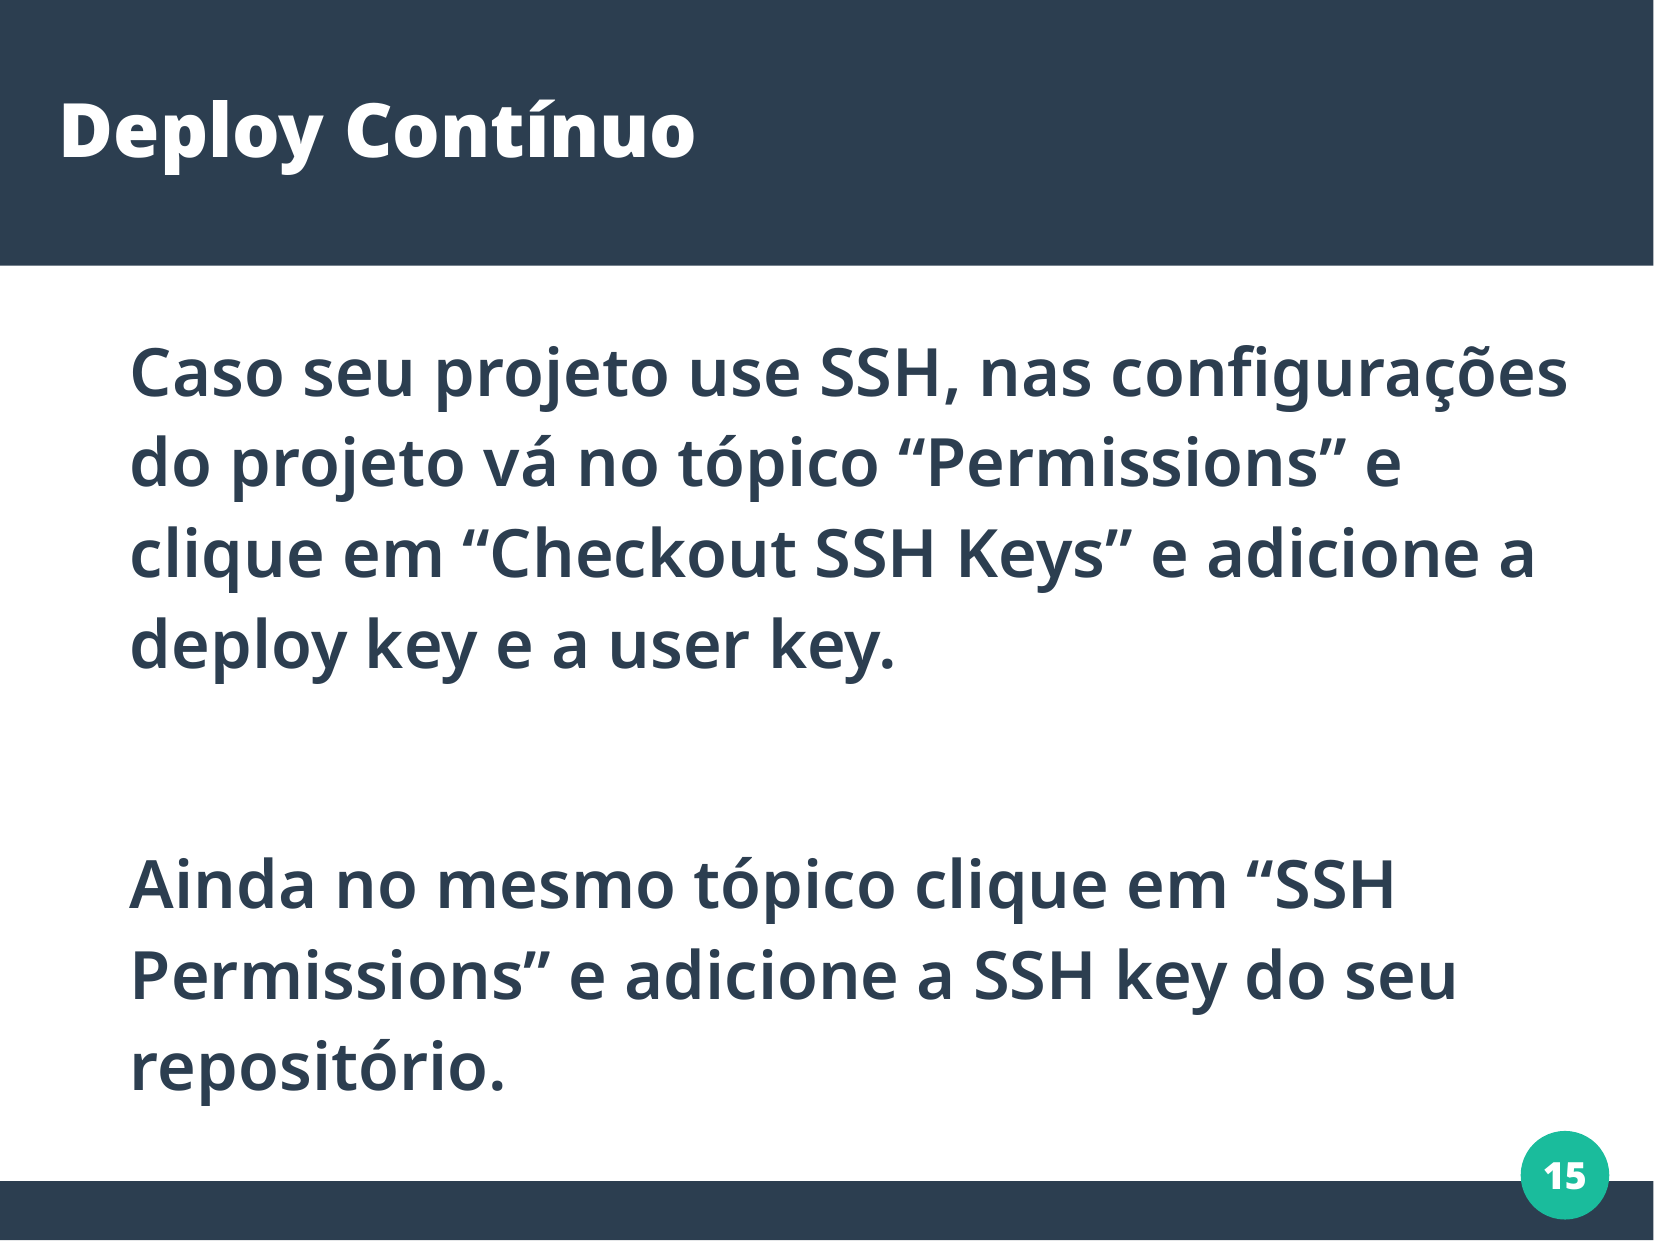

# Deploy Contínuo
Caso seu projeto use SSH, nas configurações do projeto vá no tópico “Permissions” e clique em “Checkout SSH Keys” e adicione a deploy key e a user key.
Ainda no mesmo tópico clique em “SSH Permissions” e adicione a SSH key do seu repositório.
15